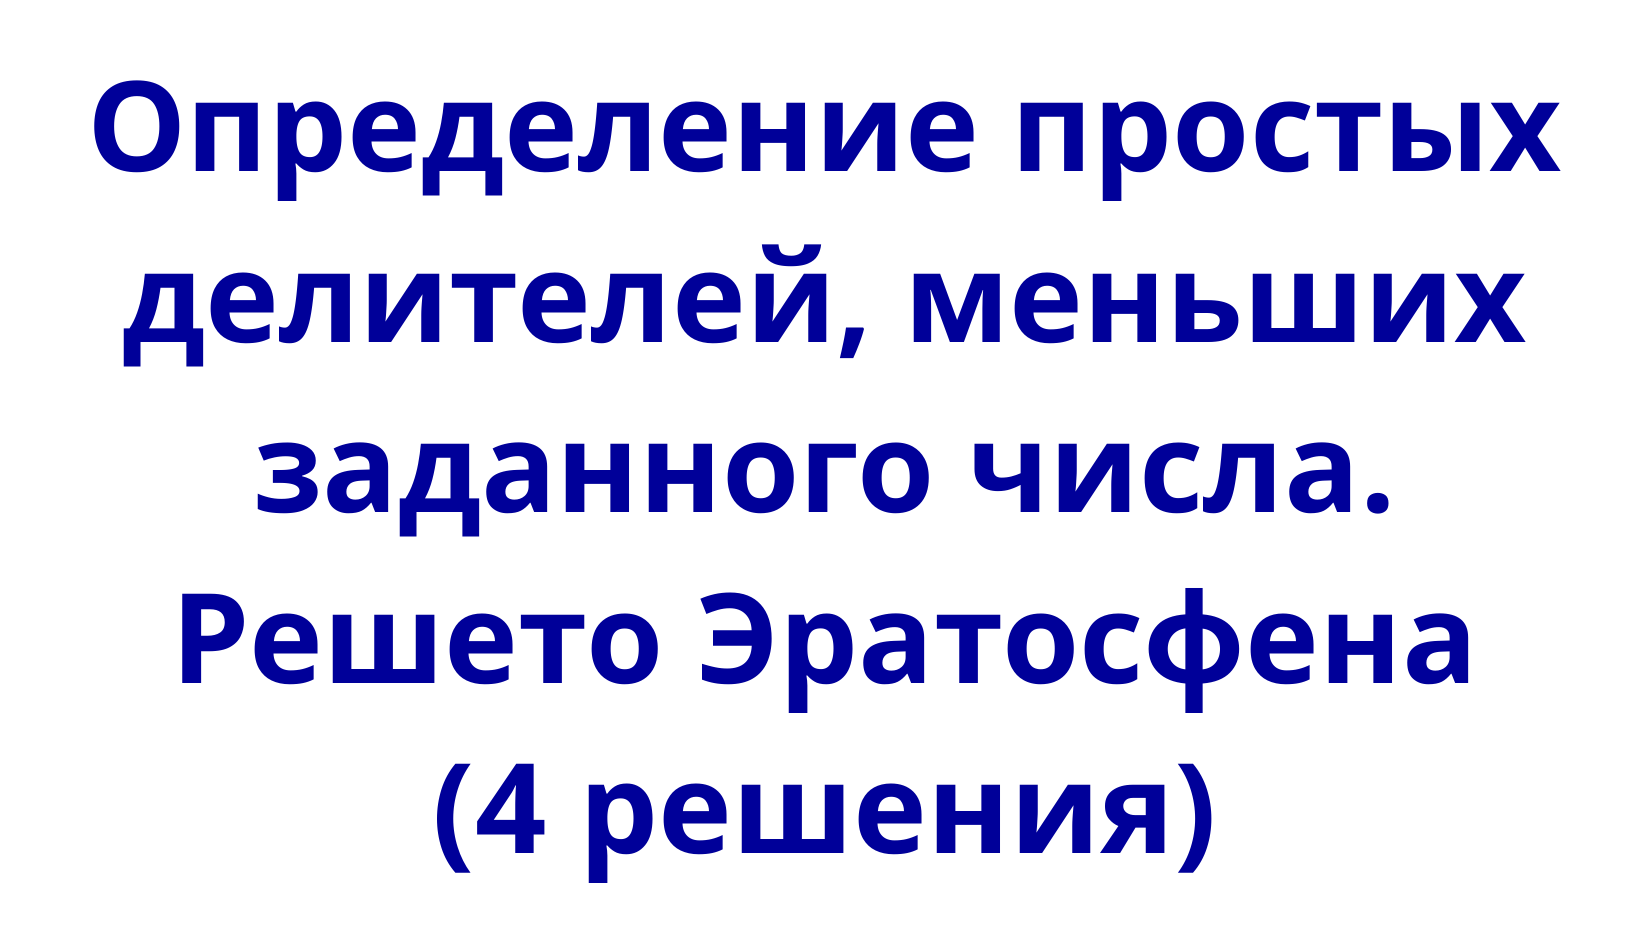

# Определение простых делителей, меньших заданного числа. Решето Эратосфена
(4 решения)